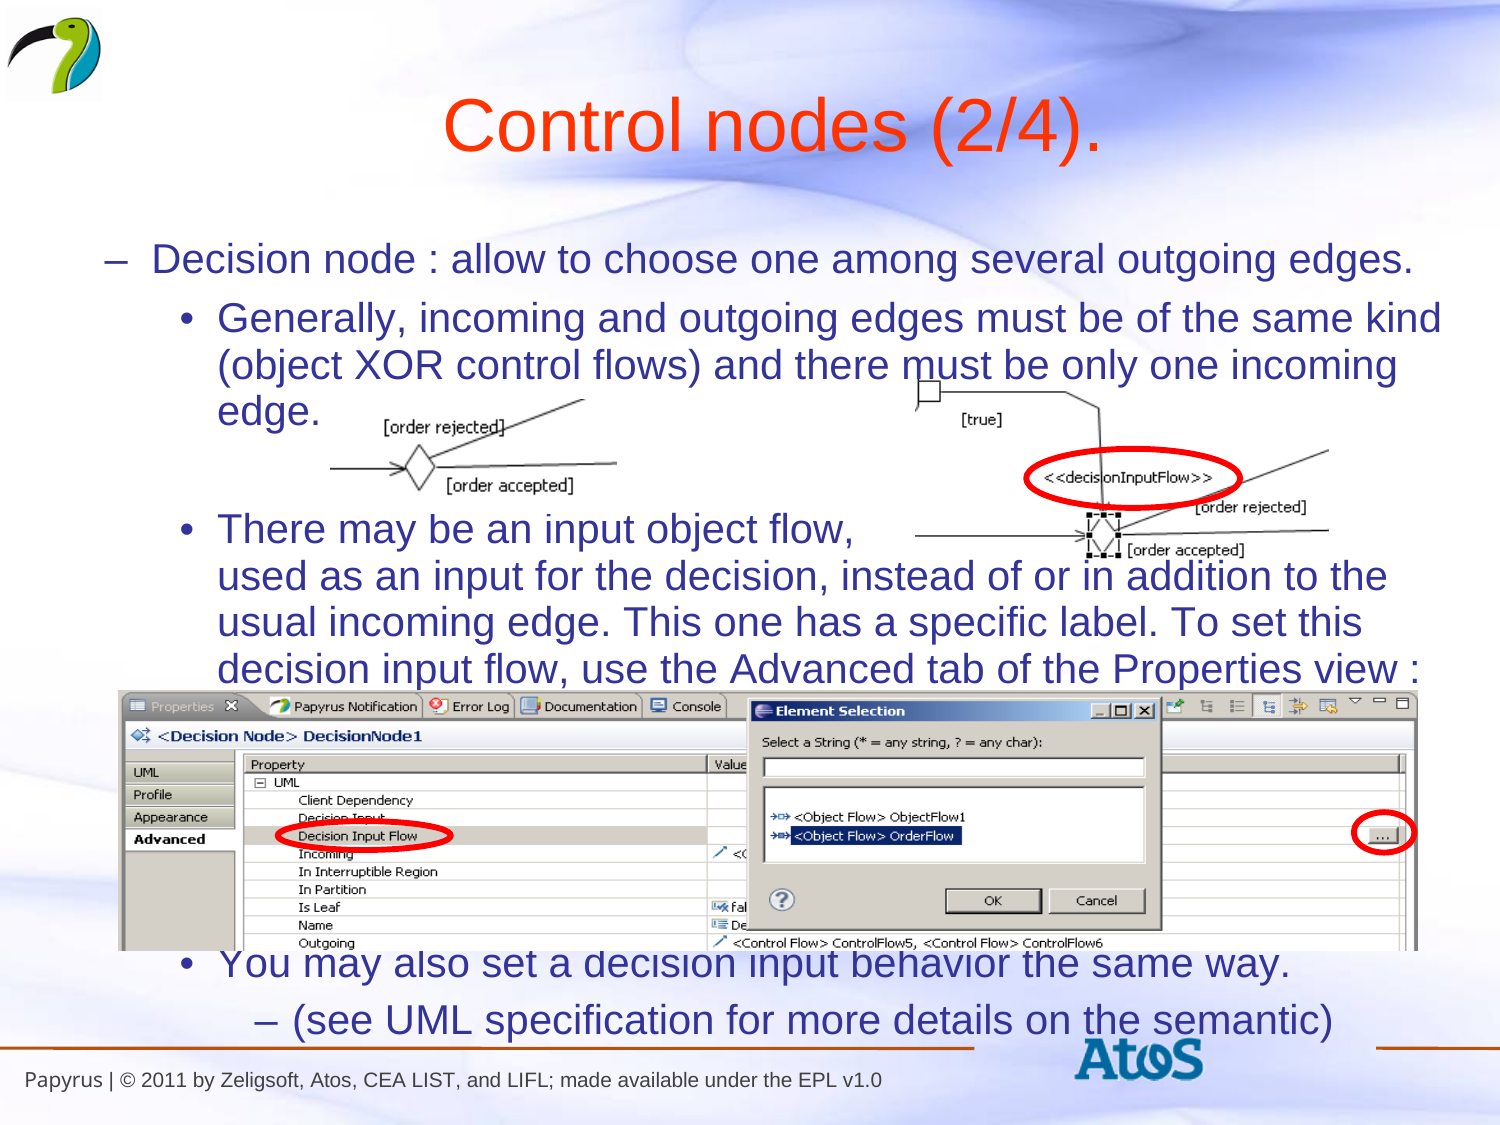

# Control nodes (2/4).
Decision node : allow to choose one among several outgoing edges.
Generally, incoming and outgoing edges must be of the same kind (object XOR control flows) and there must be only one incoming edge.
There may be an input object flow,
used as an input for the decision, instead of or in addition to the usual incoming edge. This one has a specific label. To set this decision input flow, use the Advanced tab of the Properties view :
You may also set a decision input behavior the same way.
(see UML specification for more details on the semantic)